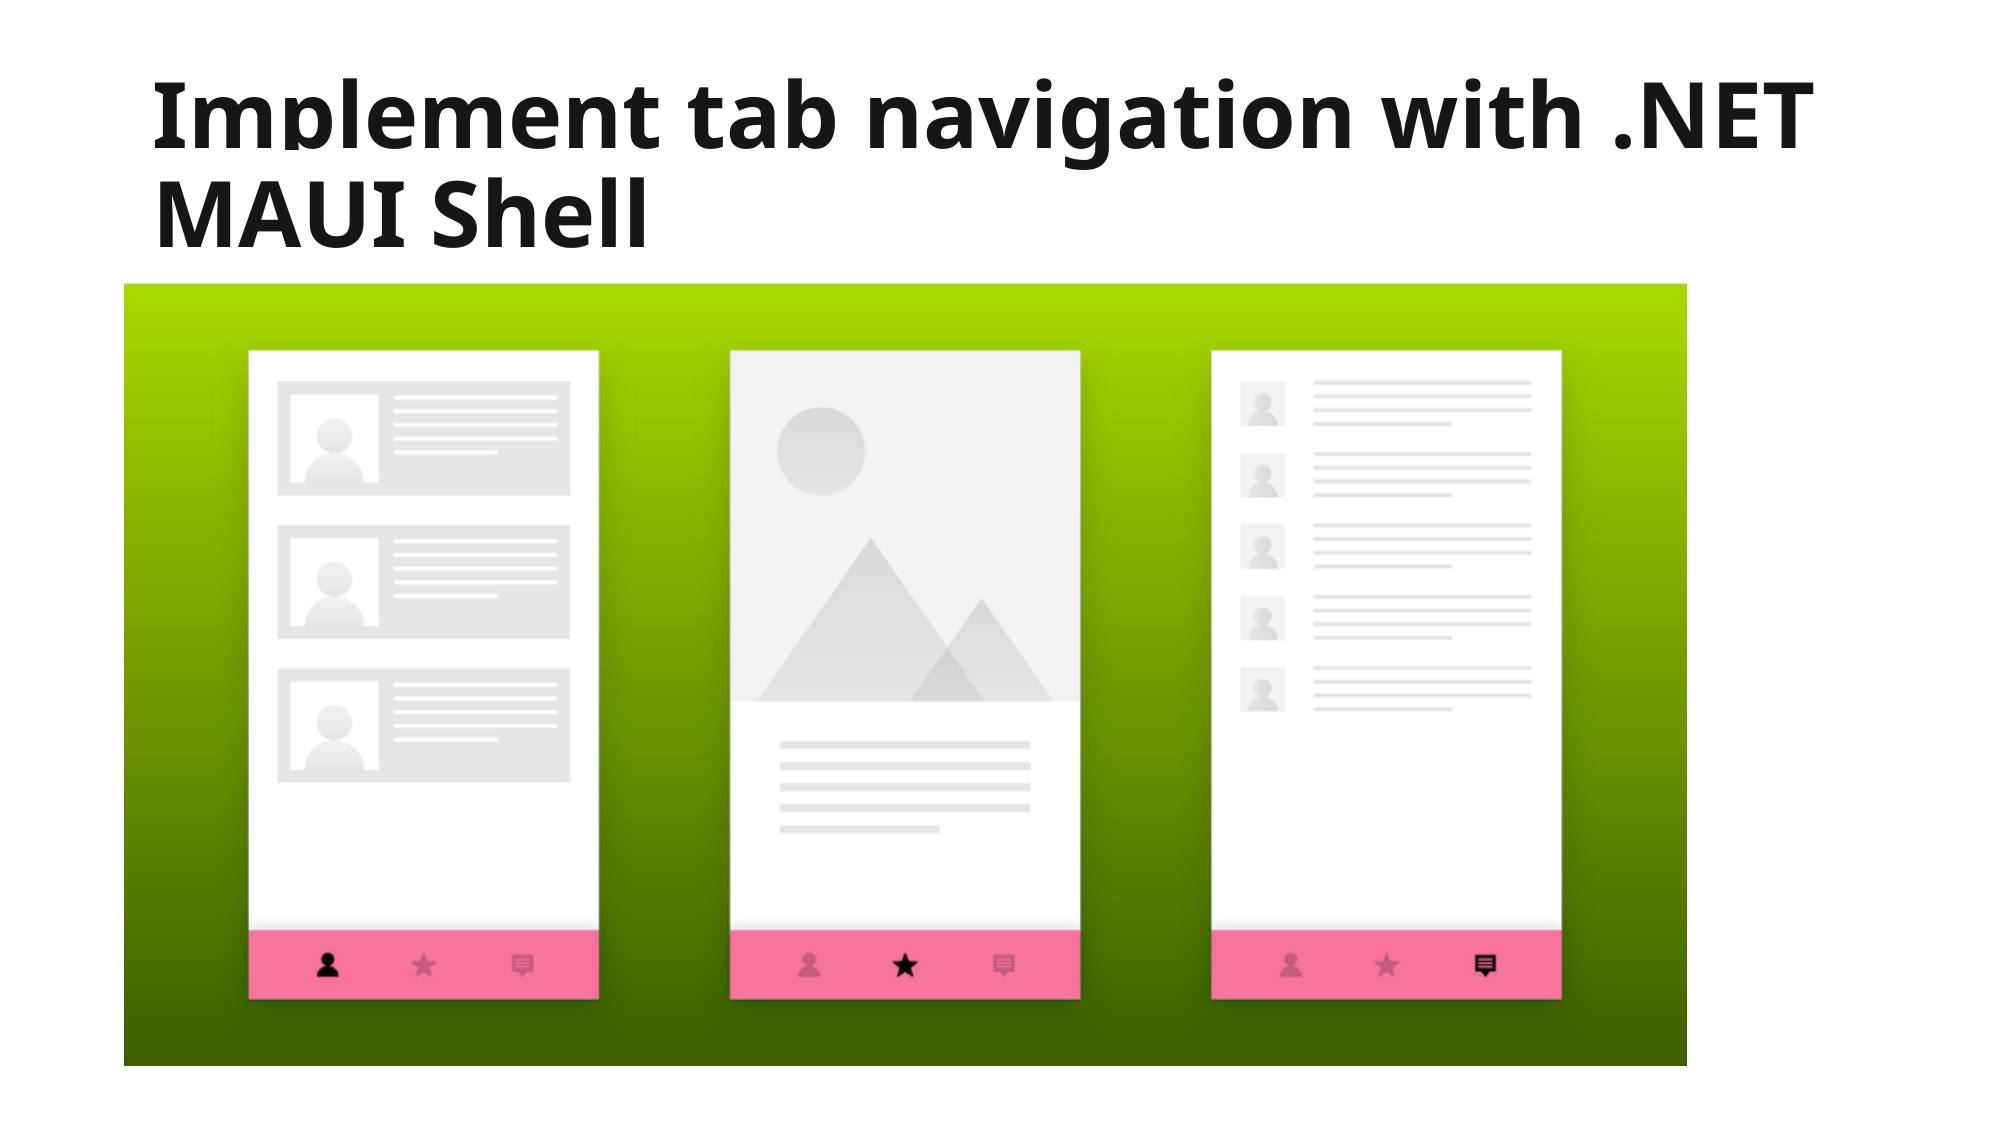

# Implement tab navigation with .NET MAUI Shell